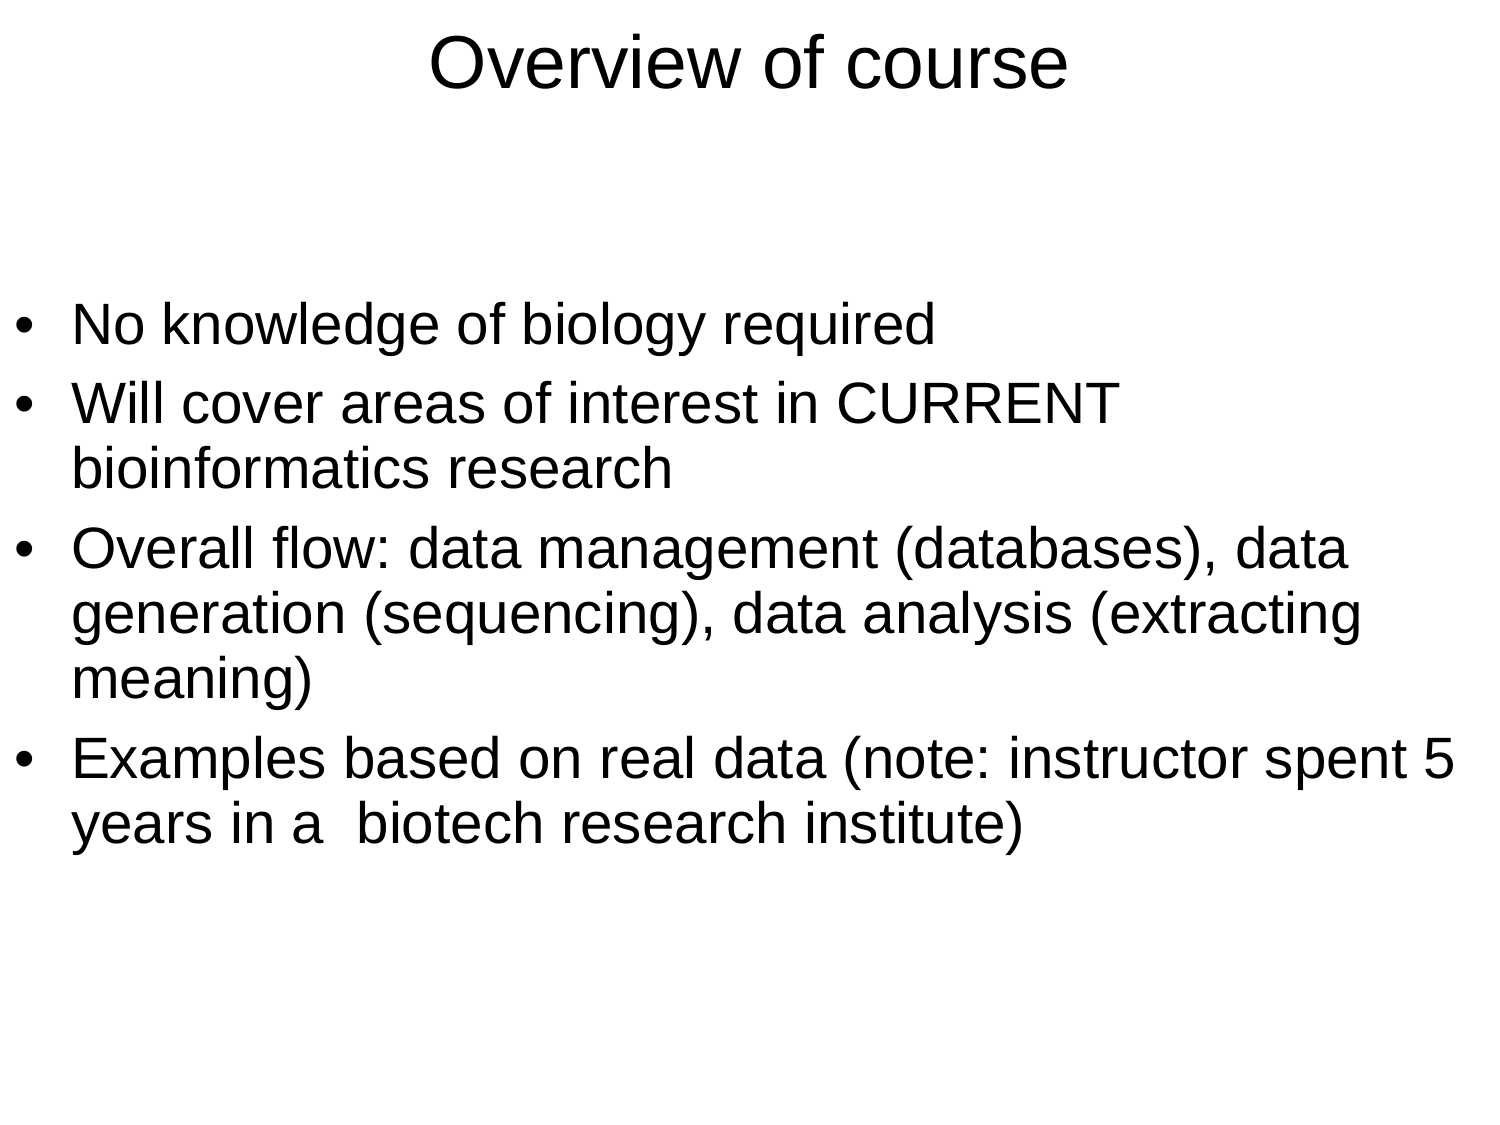

# Overview of course
No knowledge of biology required
Will cover areas of interest in CURRENT bioinformatics research
Overall flow: data management (databases), data generation (sequencing), data analysis (extracting meaning)
Examples based on real data (note: instructor spent 5 years in a biotech research institute)